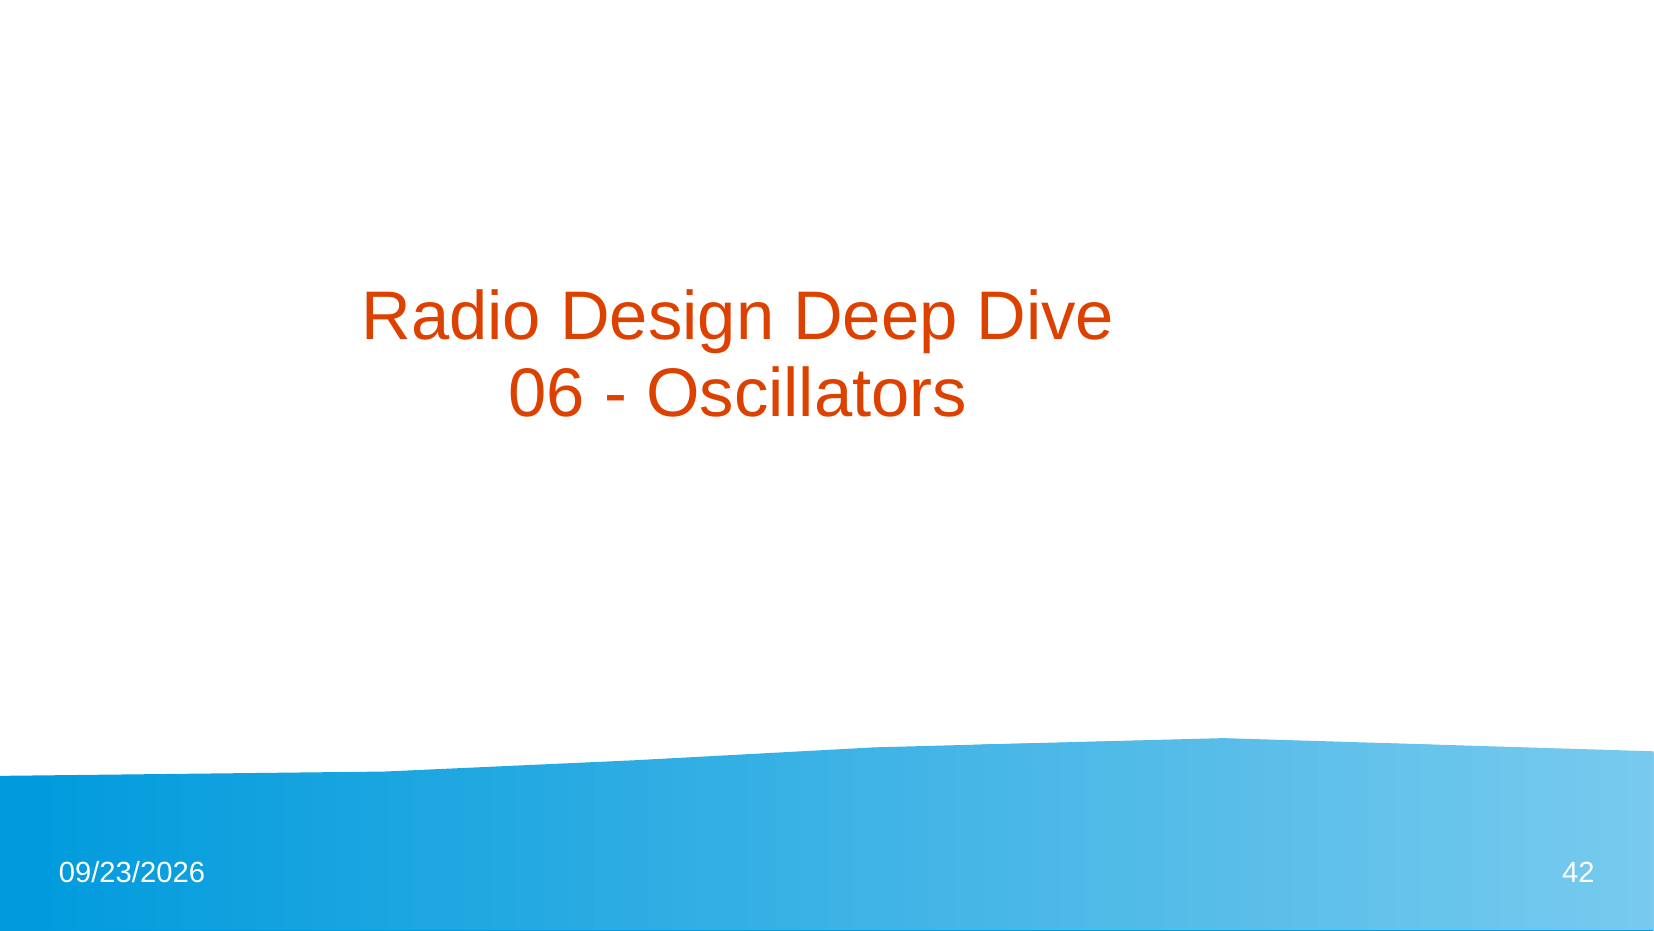

# Radio Design Deep Dive 06 - Oscillators